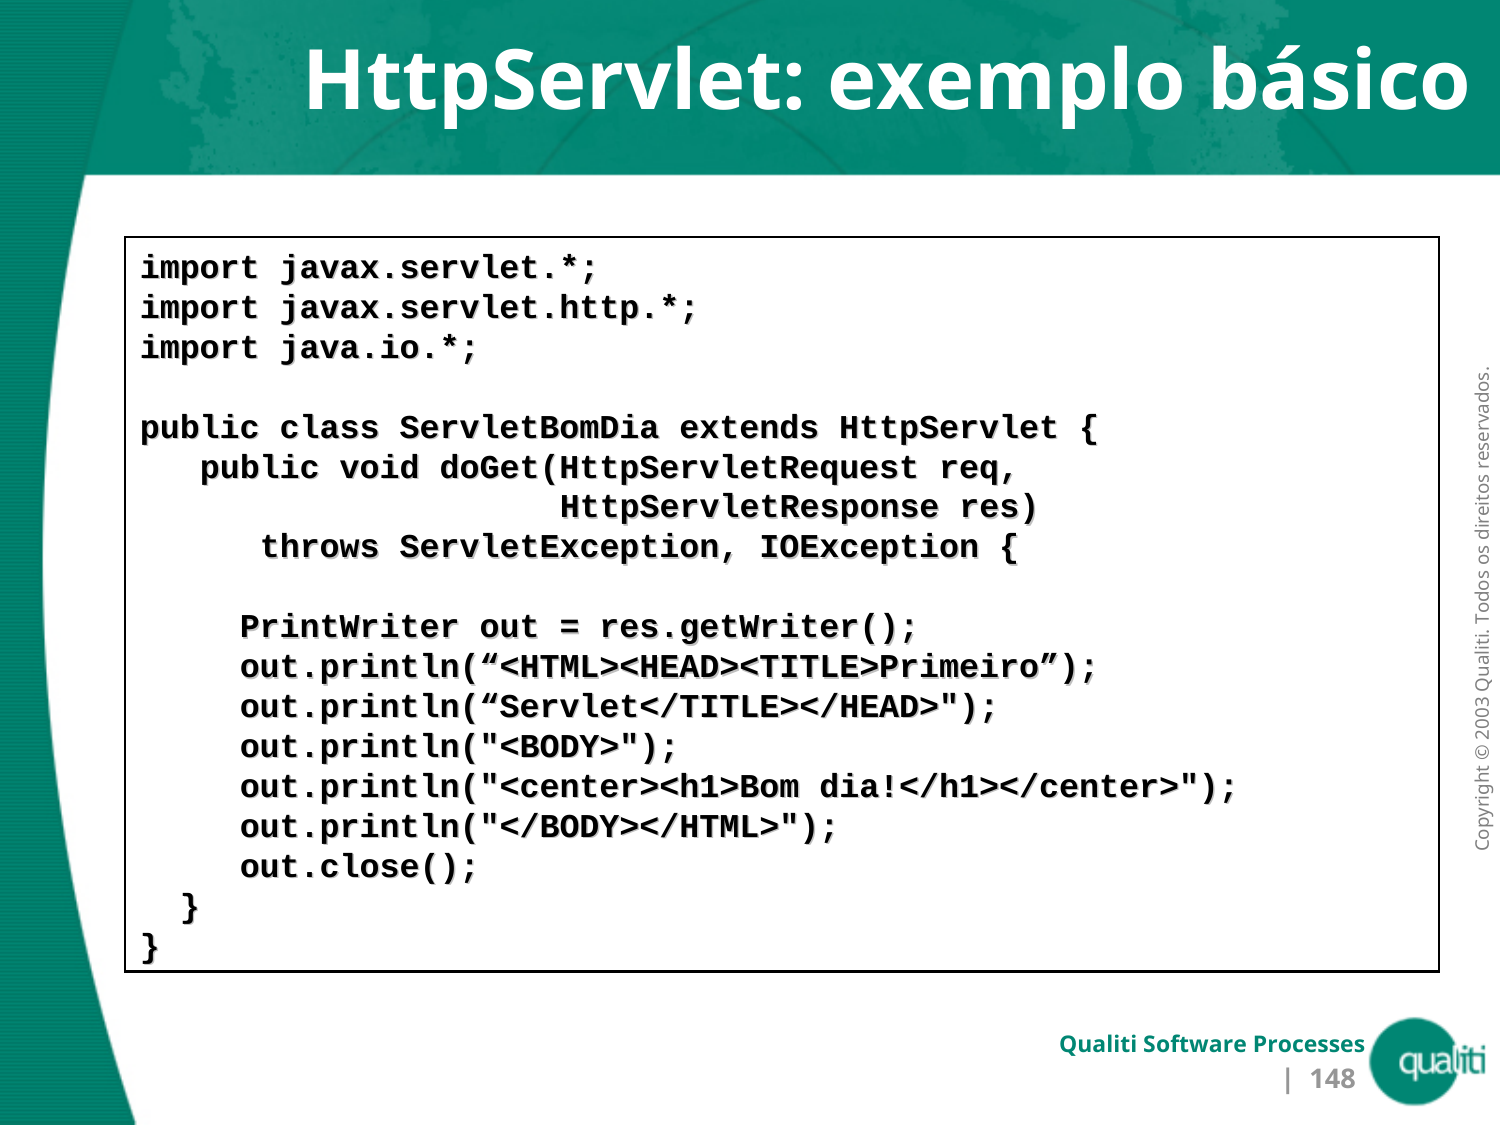

# HttpServlet: exemplo básico
import javax.servlet.*;
import javax.servlet.http.*;
import java.io.*;
public class ServletBomDia extends HttpServlet {
 public void doGet(HttpServletRequest req,
 HttpServletResponse res)‏
 throws ServletException, IOException {
 PrintWriter out = res.getWriter();
 out.println(“<HTML><HEAD><TITLE>Primeiro”);
 out.println(“Servlet</TITLE></HEAD>");
 out.println("<BODY>");
 out.println("<center><h1>Bom dia!</h1></center>");
 out.println("</BODY></HTML>");
 out.close();
 }
}